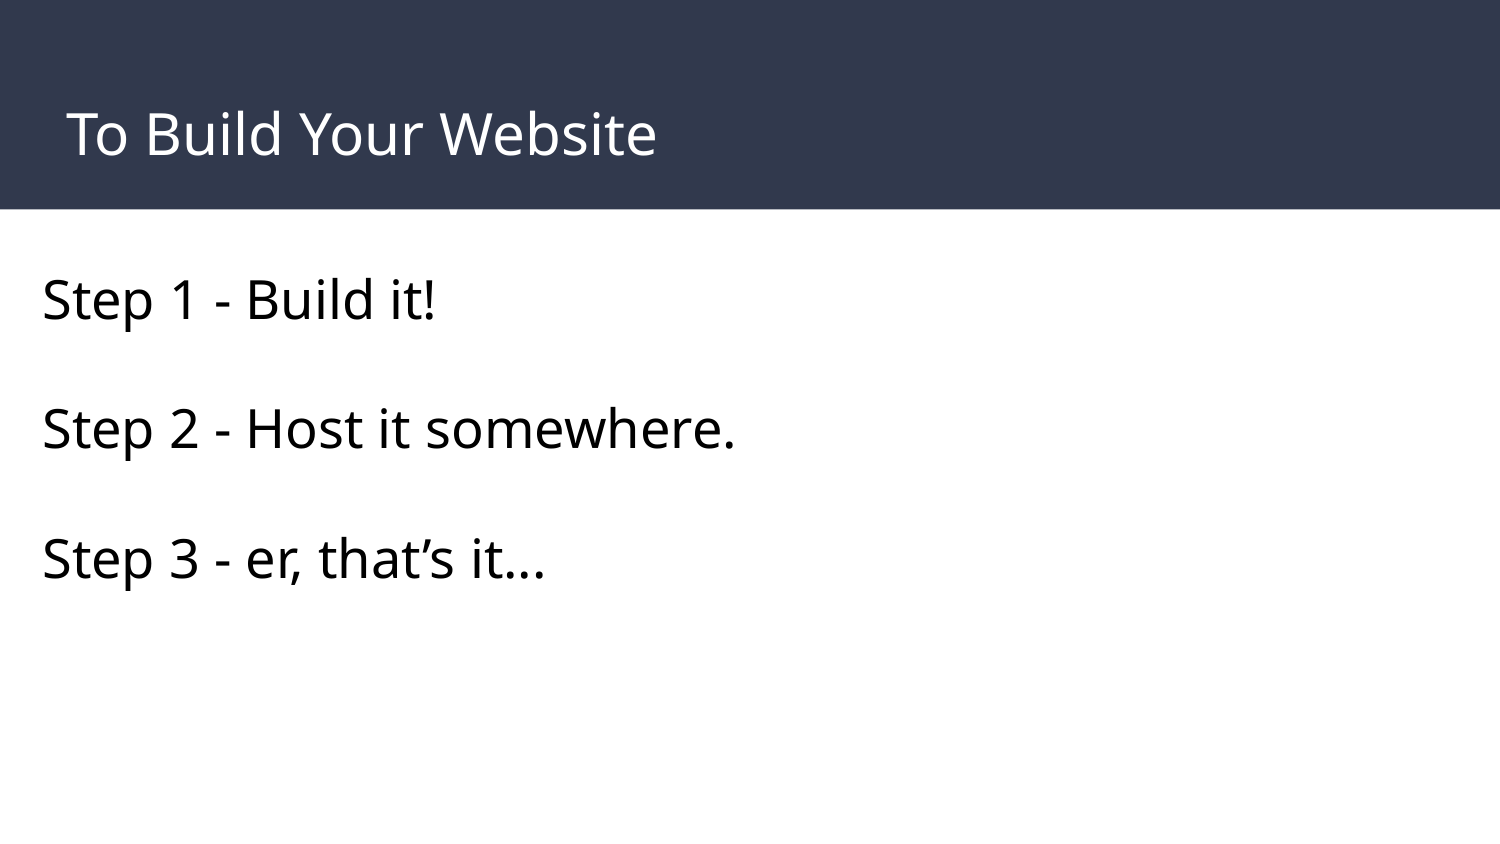

# To Build Your Website
Step 1 - Build it!
Step 2 - Host it somewhere.
Step 3 - er, that’s it...